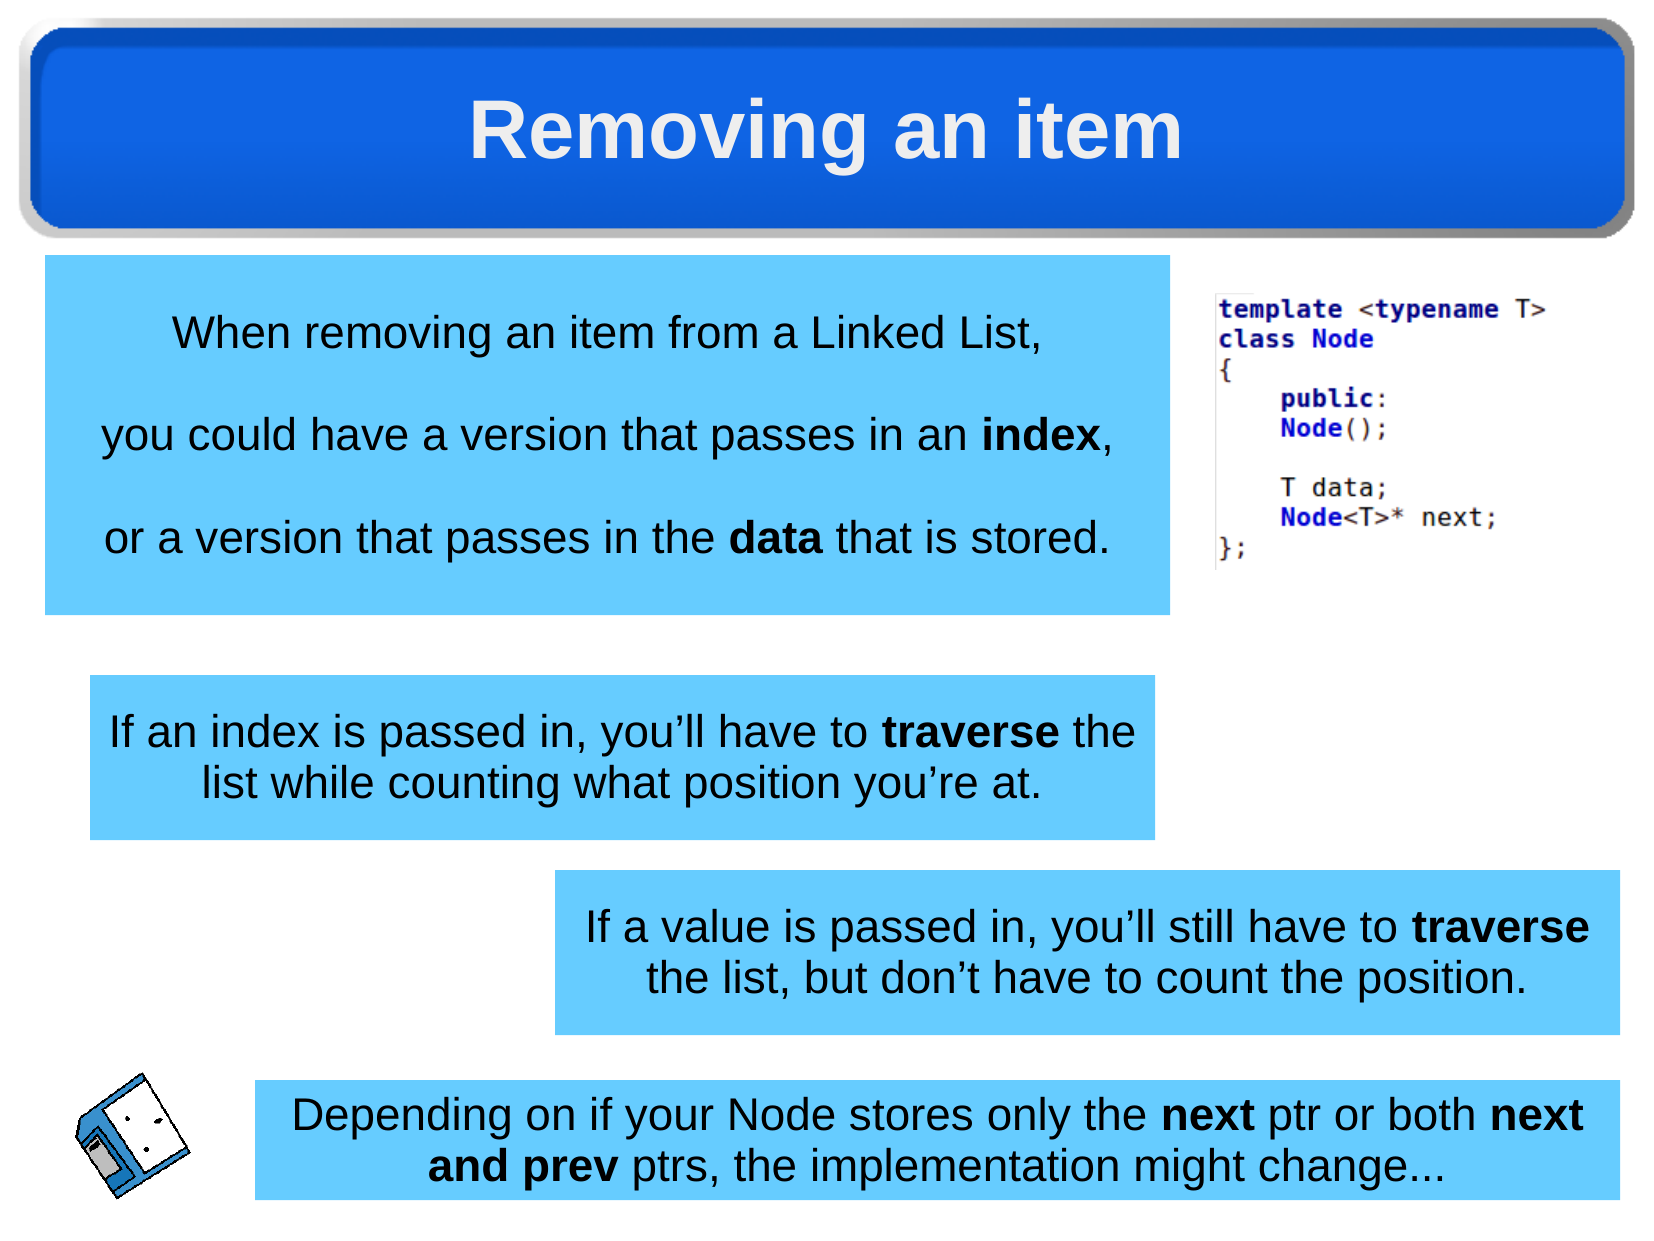

# Removing an item
When removing an item from a Linked List,
you could have a version that passes in an index,
or a version that passes in the data that is stored.
If an index is passed in, you’ll have to traverse the list while counting what position you’re at.
If a value is passed in, you’ll still have to traverse the list, but don’t have to count the position.
Depending on if your Node stores only the next ptr or both next and prev ptrs, the implementation might change...